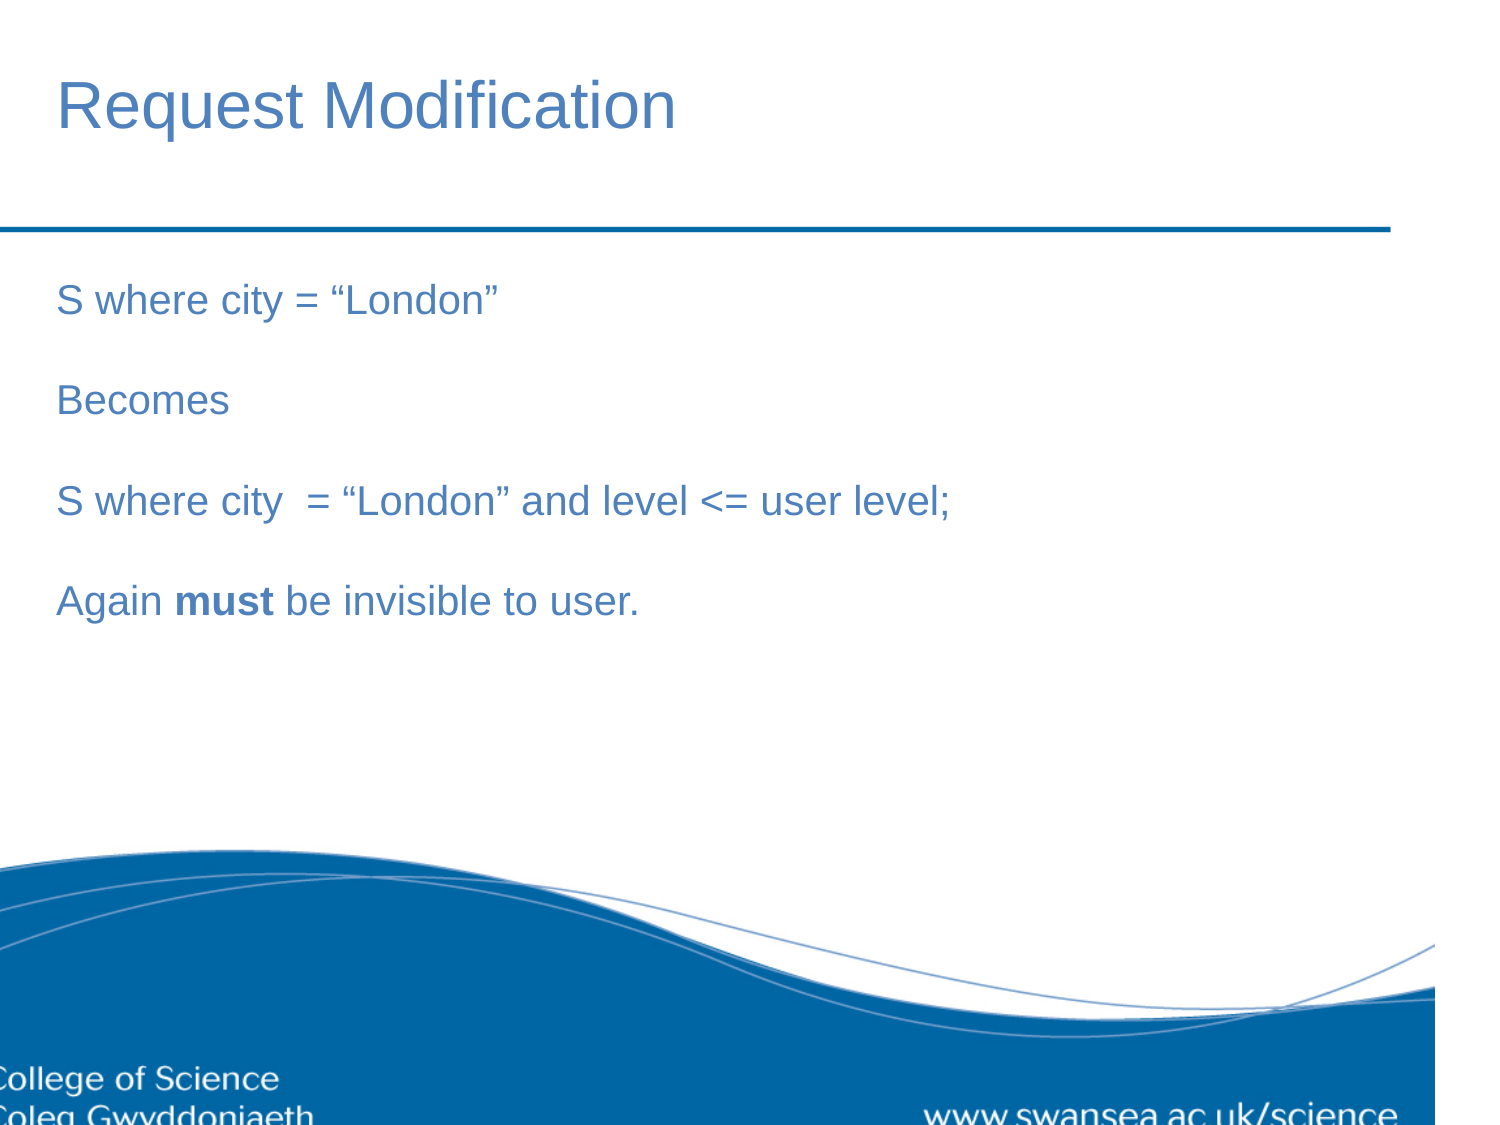

Request Modification
S where city = “London”
Becomes
S where city = “London” and level <= user level;
Again must be invisible to user.